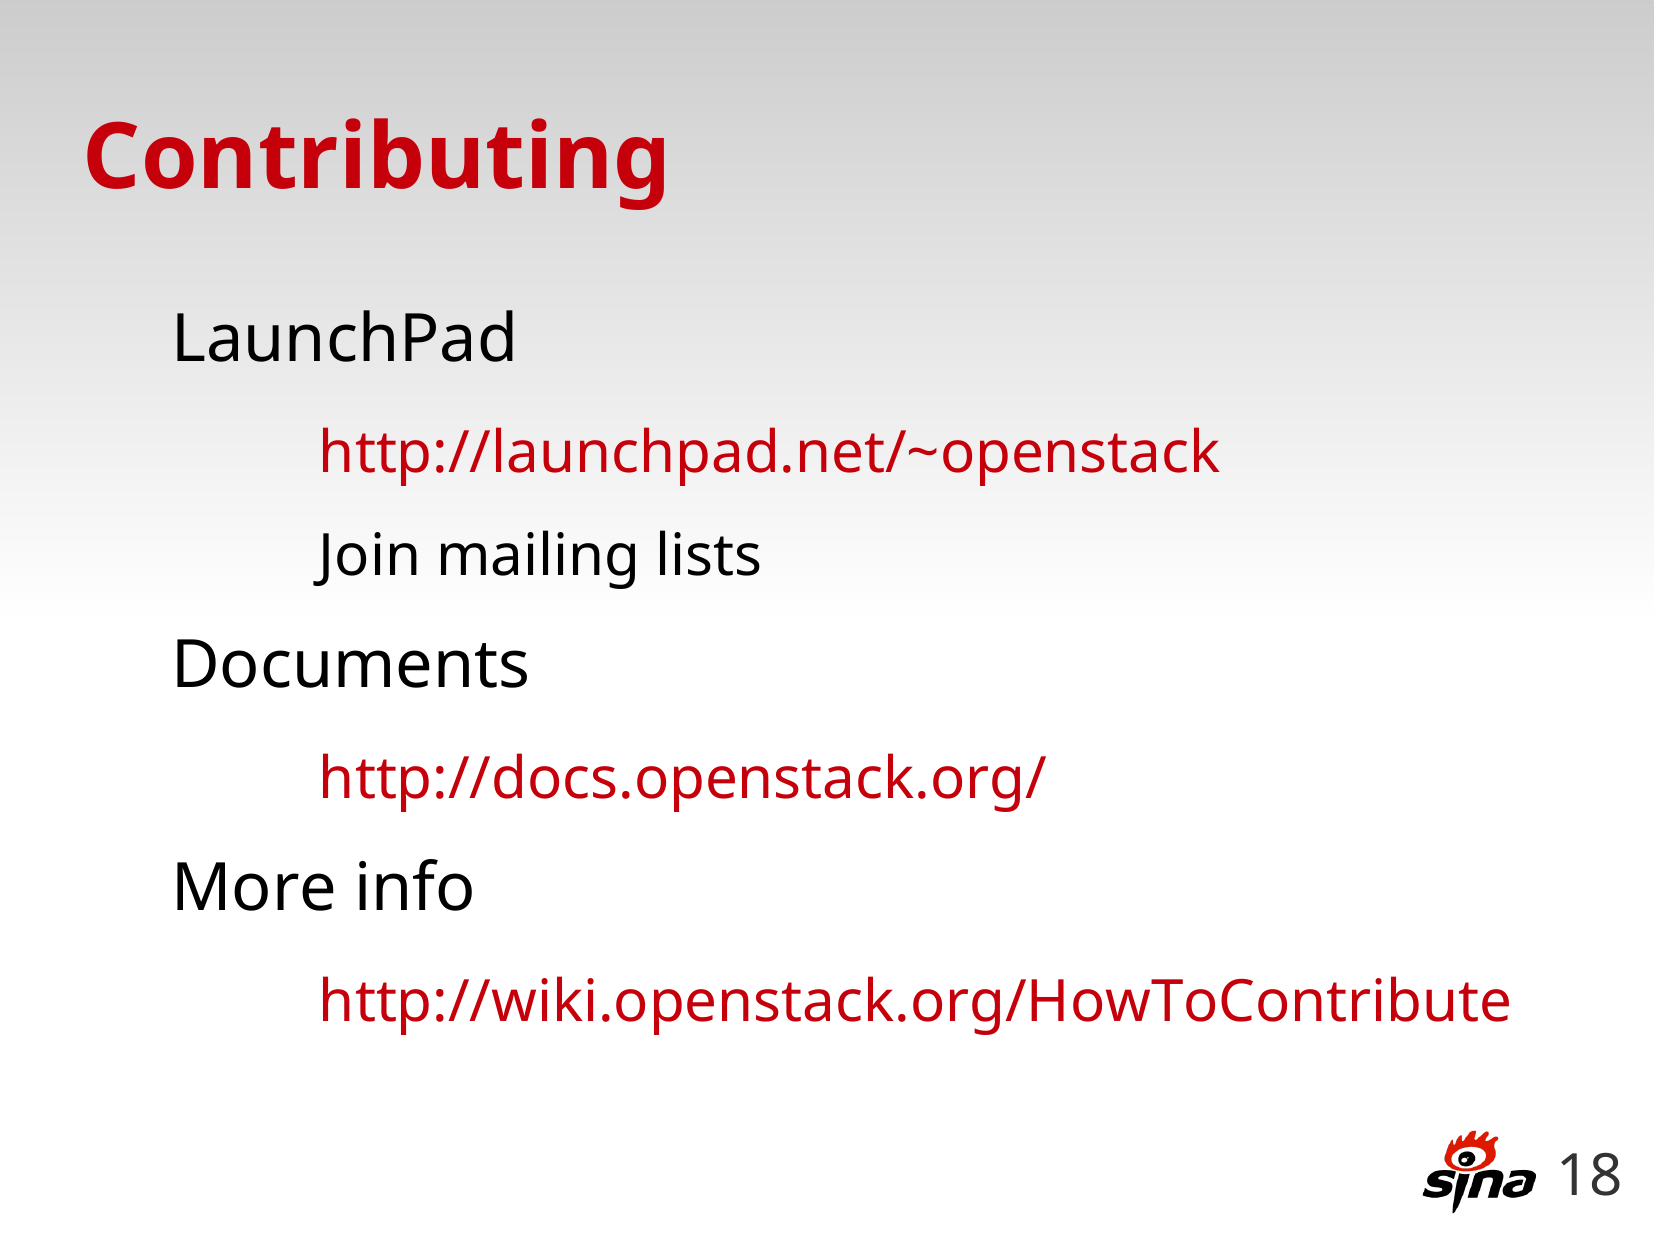

# Contributing
LaunchPad
http://launchpad.net/~openstack
Join mailing lists
Documents
http://docs.openstack.org/
More info
http://wiki.openstack.org/HowToContribute
18